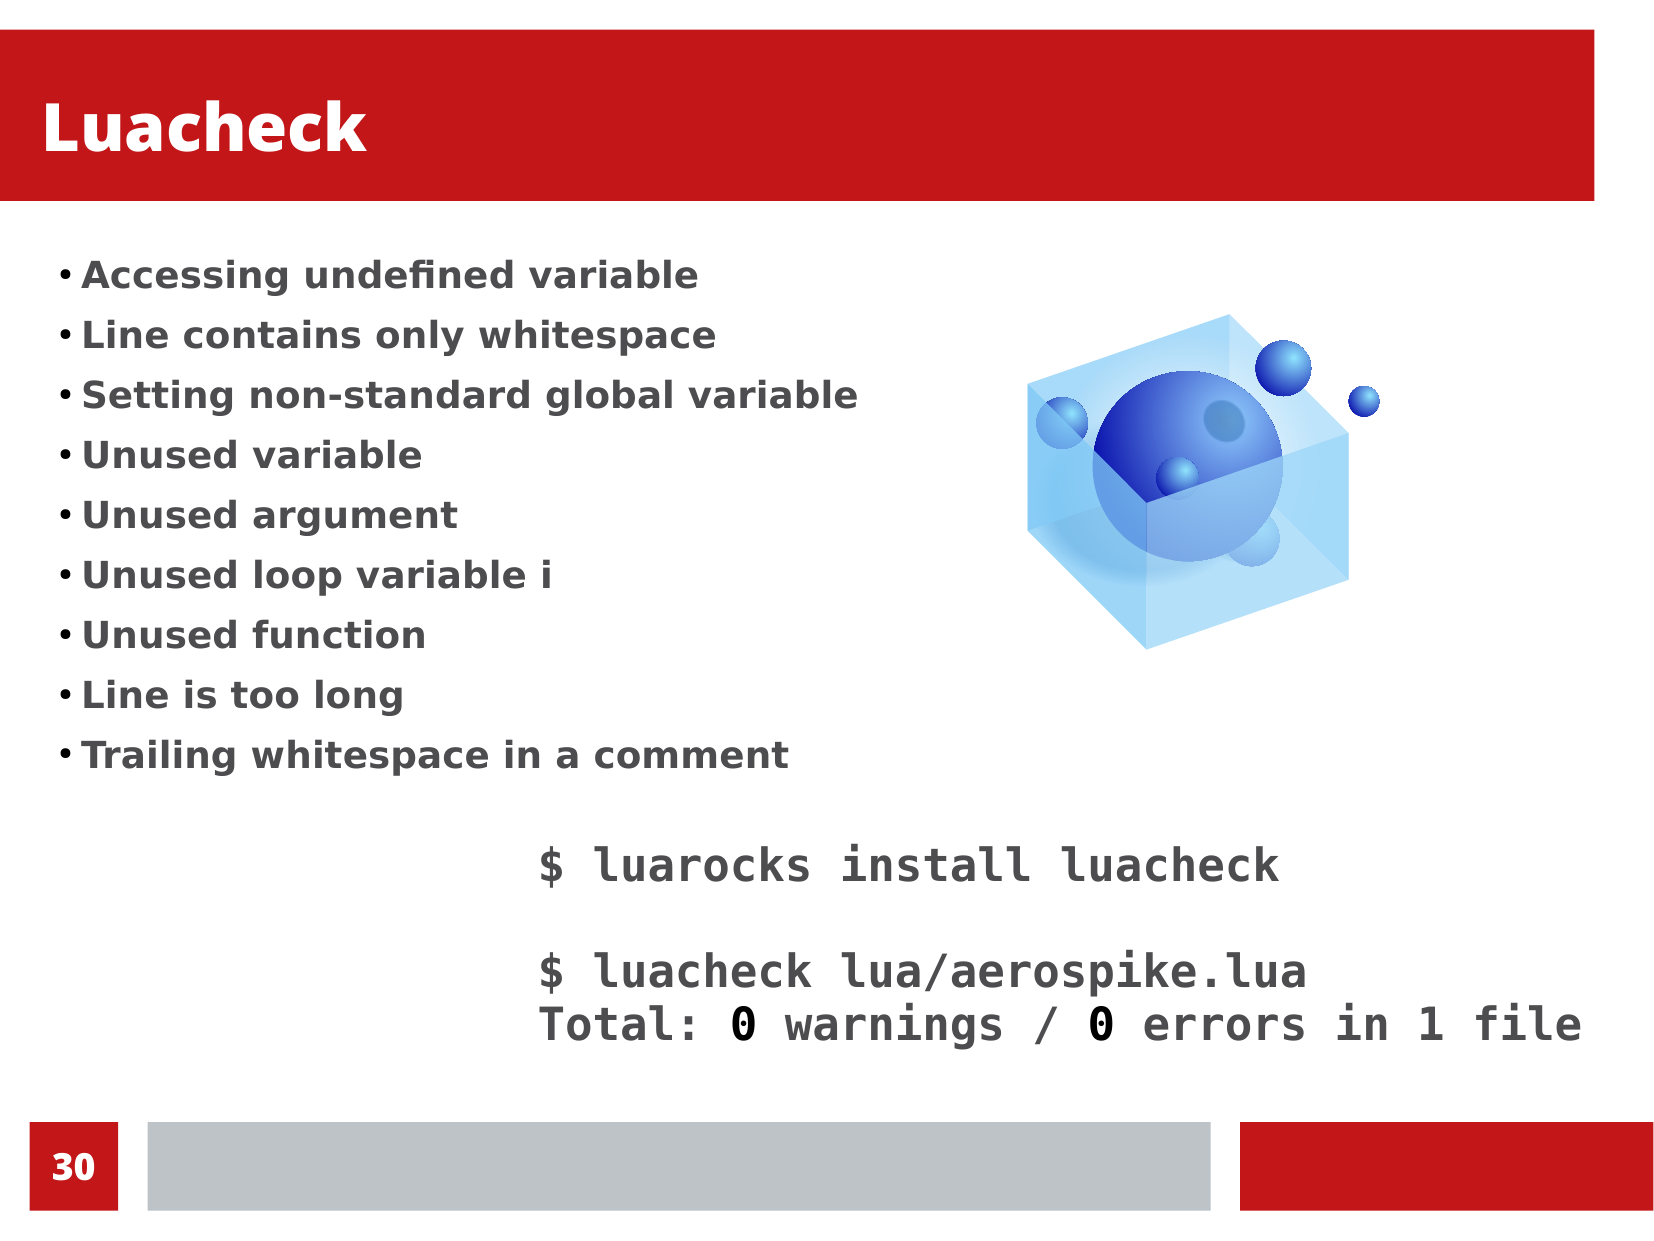

# Luacheck
 Accessing undefined variable
 Line contains only whitespace
 Setting non-standard global variable
 Unused variable
 Unused argument
 Unused loop variable i
 Unused function
 Line is too long
 Trailing whitespace in a comment
$ luarocks install luacheck
$ luacheck lua/aerospike.lua
Total: 0 warnings / 0 errors in 1 file
30